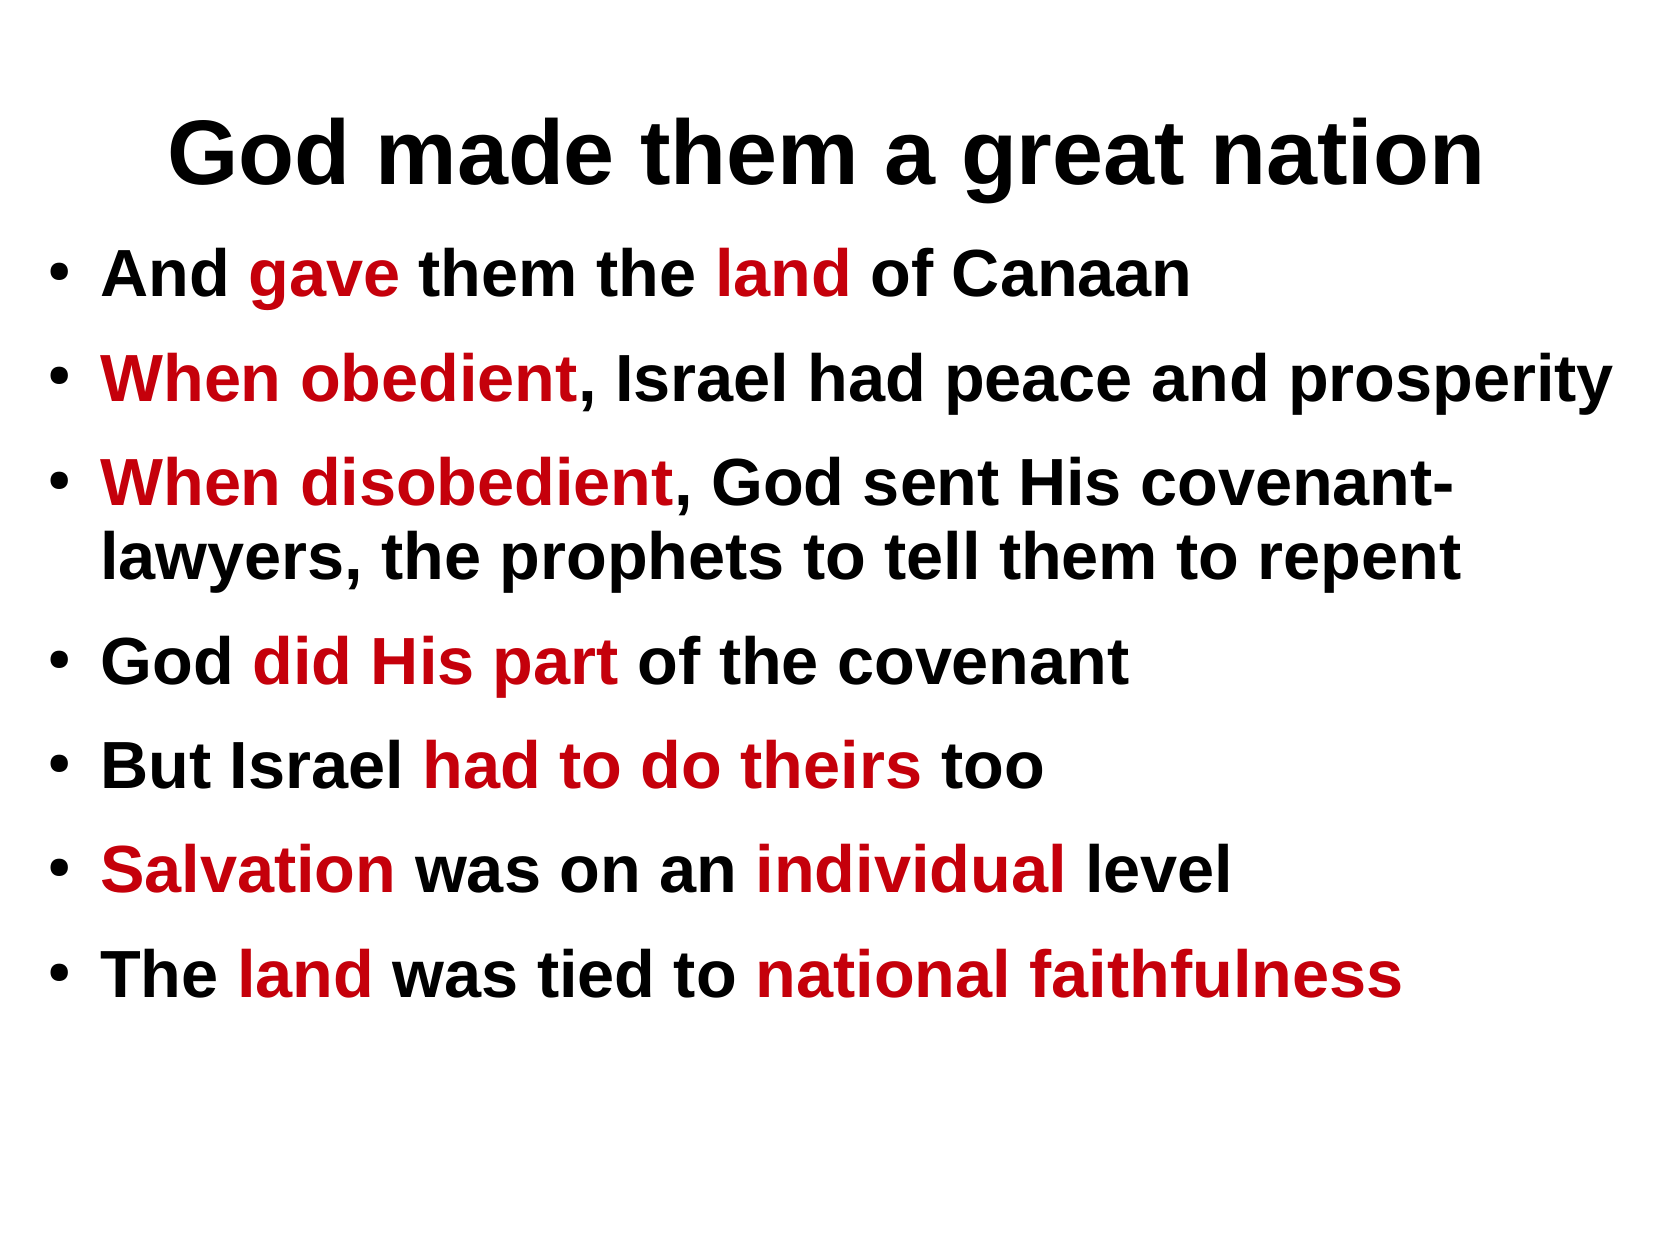

# God made them a great nation
And gave them the land of Canaan
When obedient, Israel had peace and prosperity
When disobedient, God sent His covenant-lawyers, the prophets to tell them to repent
God did His part of the covenant
But Israel had to do theirs too
Salvation was on an individual level
The land was tied to national faithfulness